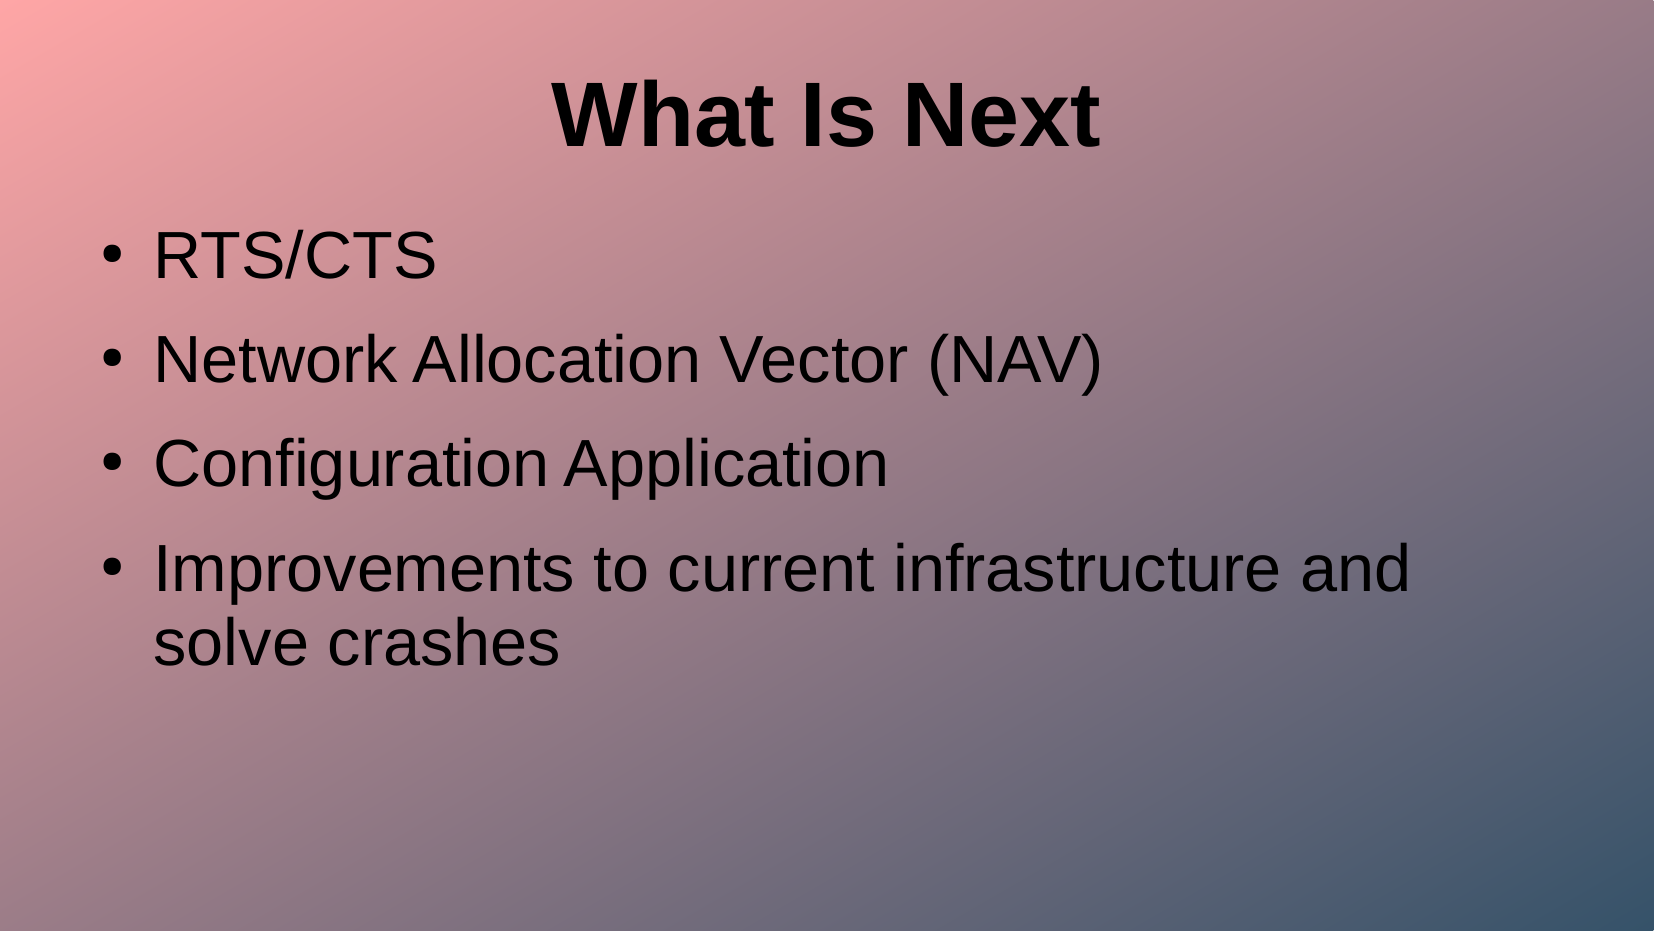

# What Is Next
RTS/CTS
Network Allocation Vector (NAV)
Configuration Application
Improvements to current infrastructure and solve crashes